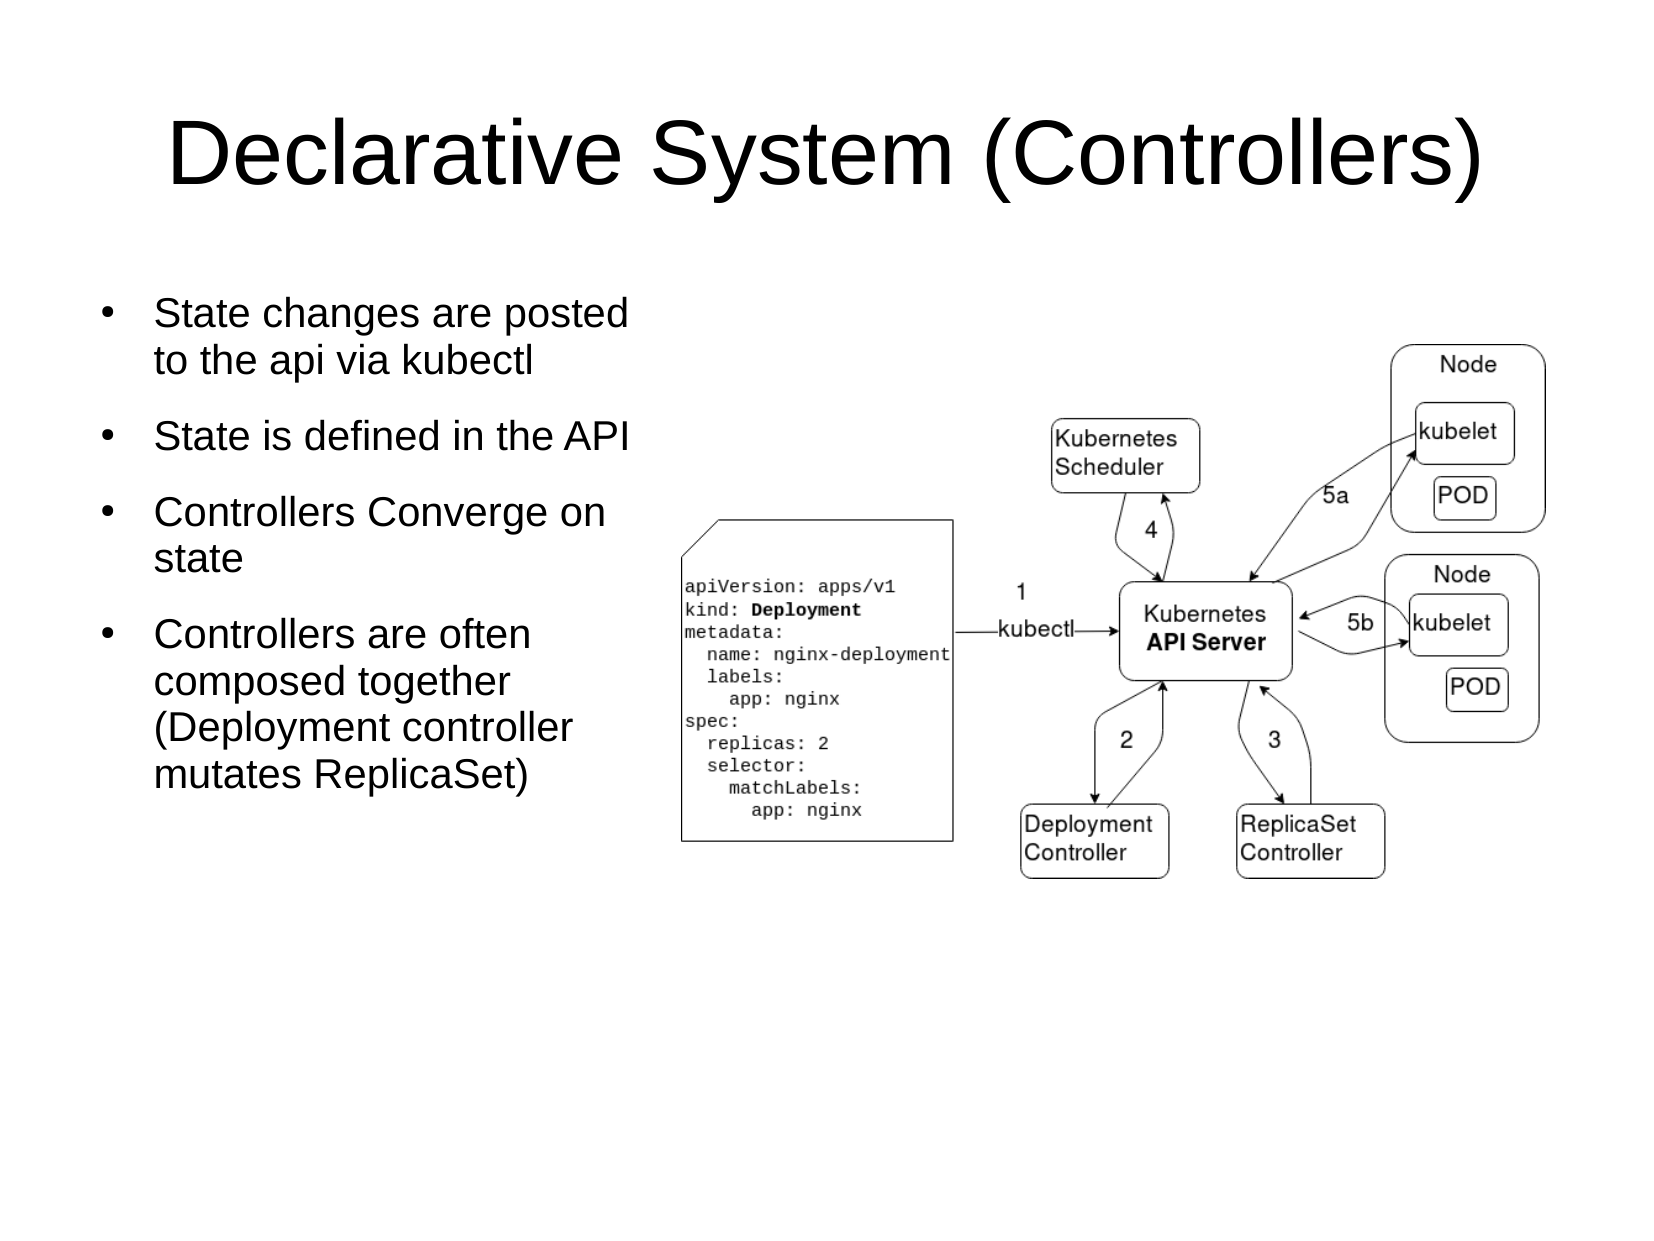

# Declarative System (Controllers)
State changes are posted to the api via kubectl
State is defined in the API
Controllers Converge on state
Controllers are often composed together (Deployment controller mutates ReplicaSet)